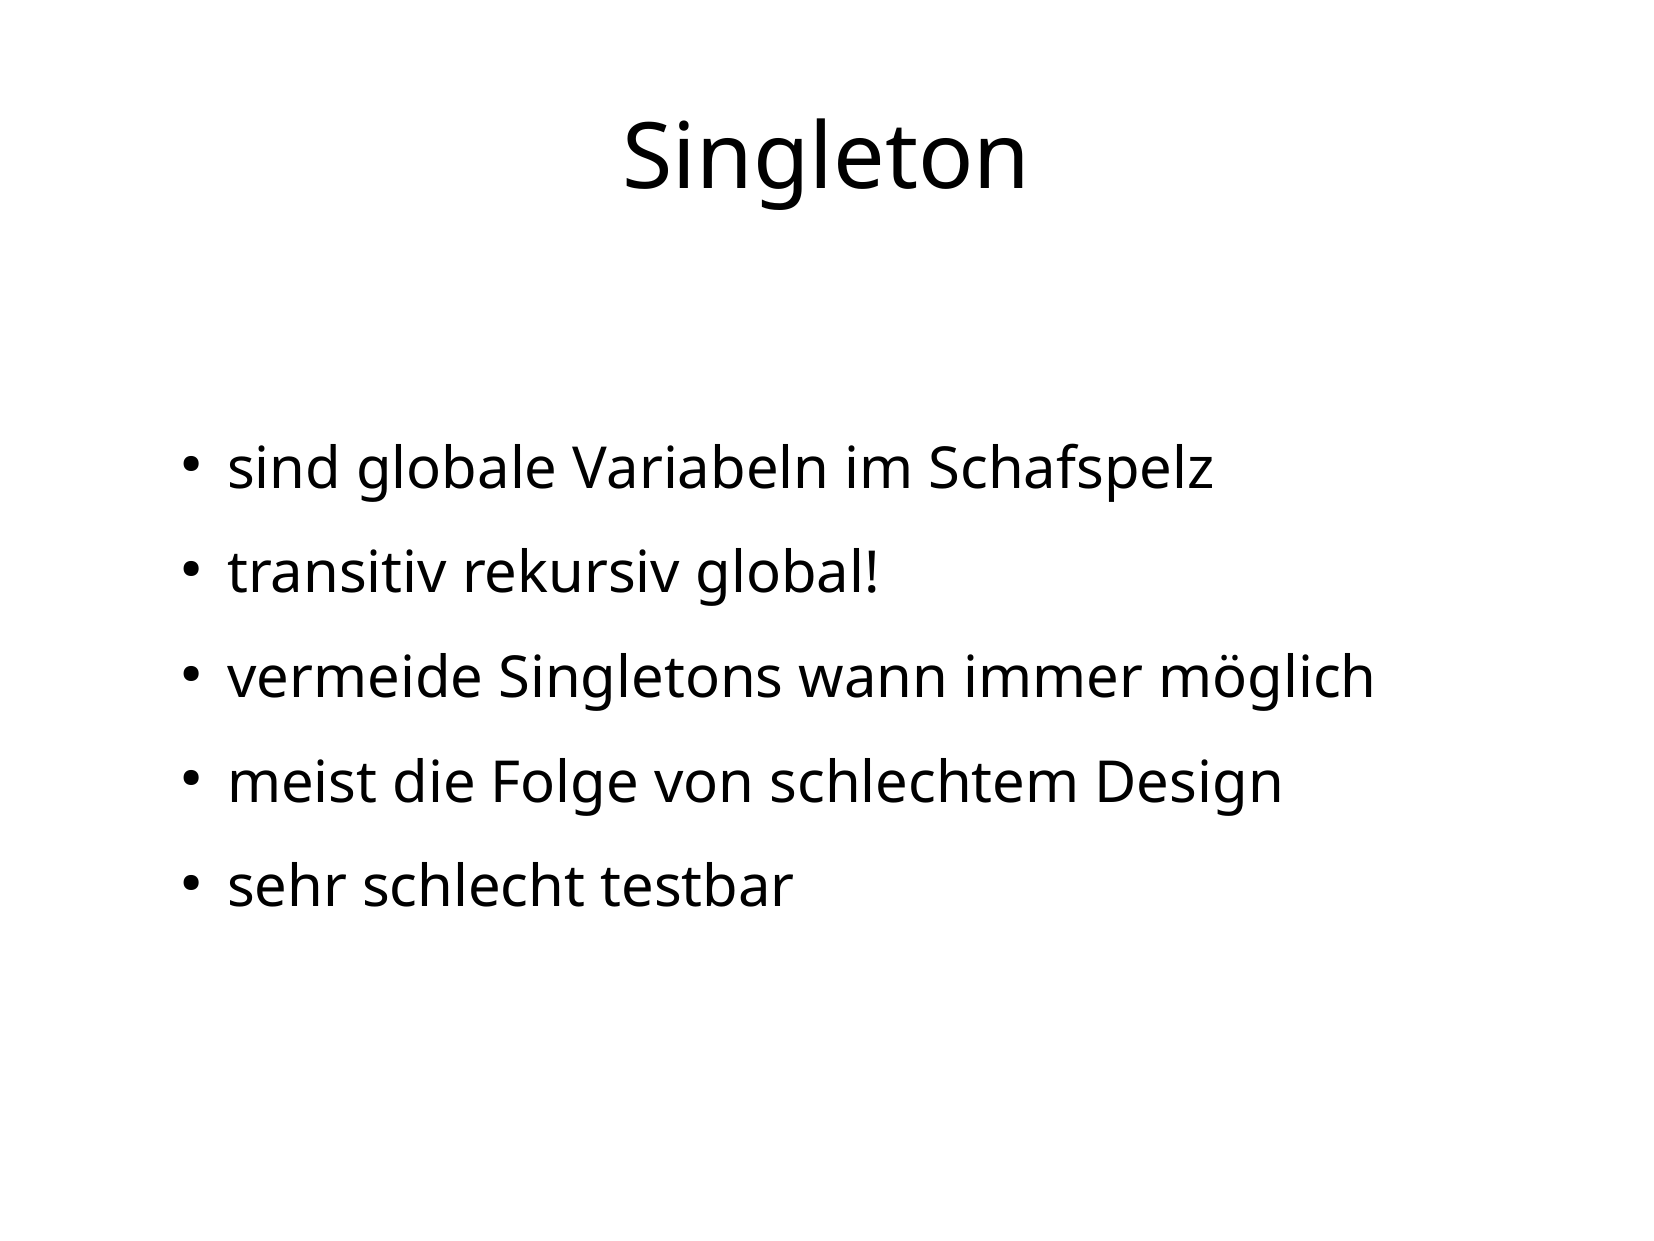

# Singleton
sind globale Variabeln im Schafspelz
transitiv rekursiv global!
vermeide Singletons wann immer möglich
meist die Folge von schlechtem Design
sehr schlecht testbar